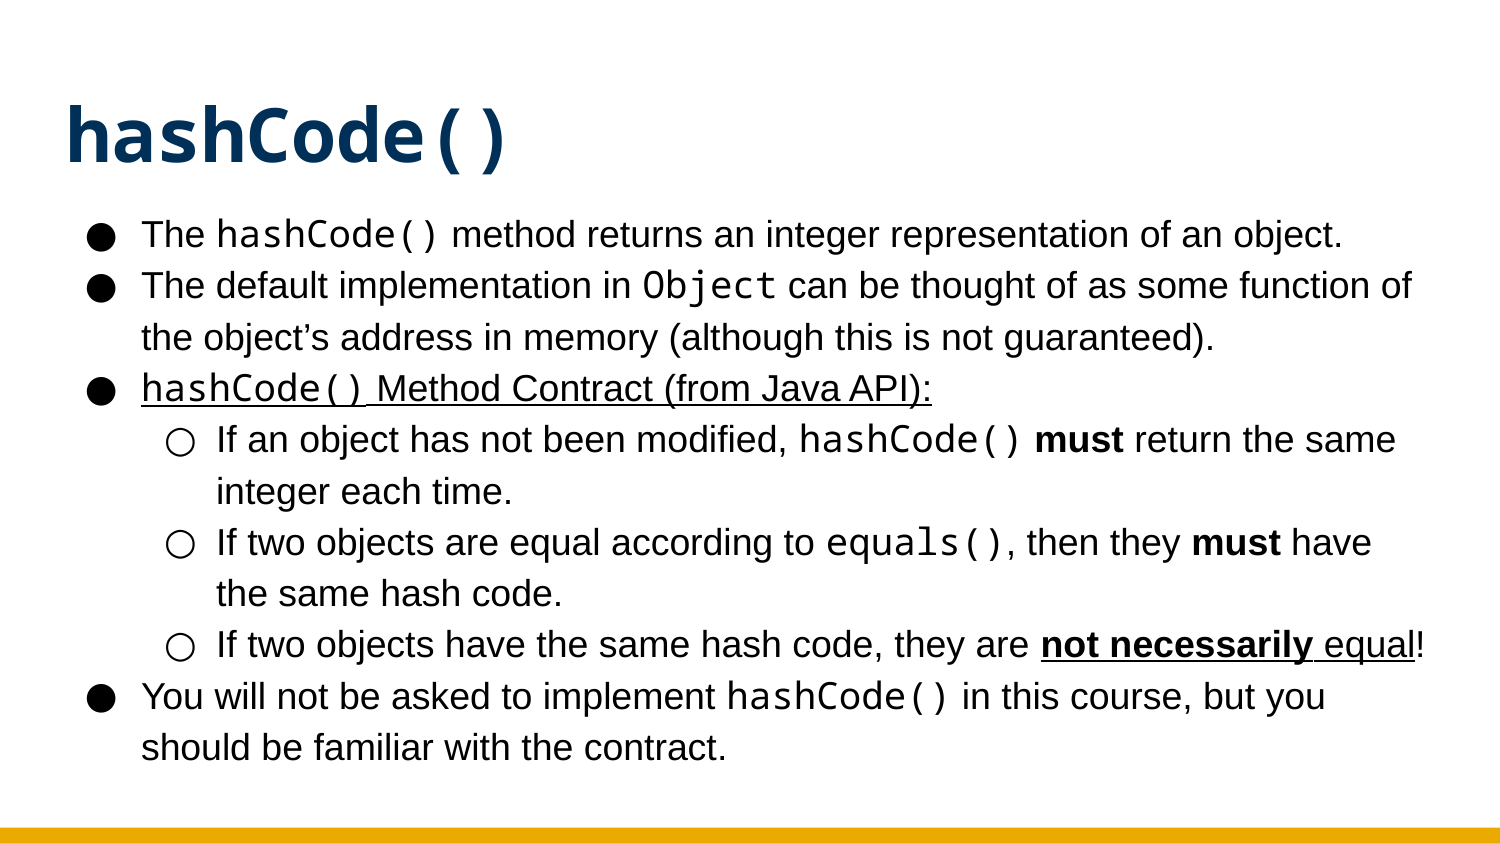

# hashCode()
The hashCode() method returns an integer representation of an object.
The default implementation in Object can be thought of as some function of the object’s address in memory (although this is not guaranteed).
hashCode() Method Contract (from Java API):
If an object has not been modified, hashCode() must return the same integer each time.
If two objects are equal according to equals(), then they must have the same hash code.
If two objects have the same hash code, they are not necessarily equal!
You will not be asked to implement hashCode() in this course, but you should be familiar with the contract.